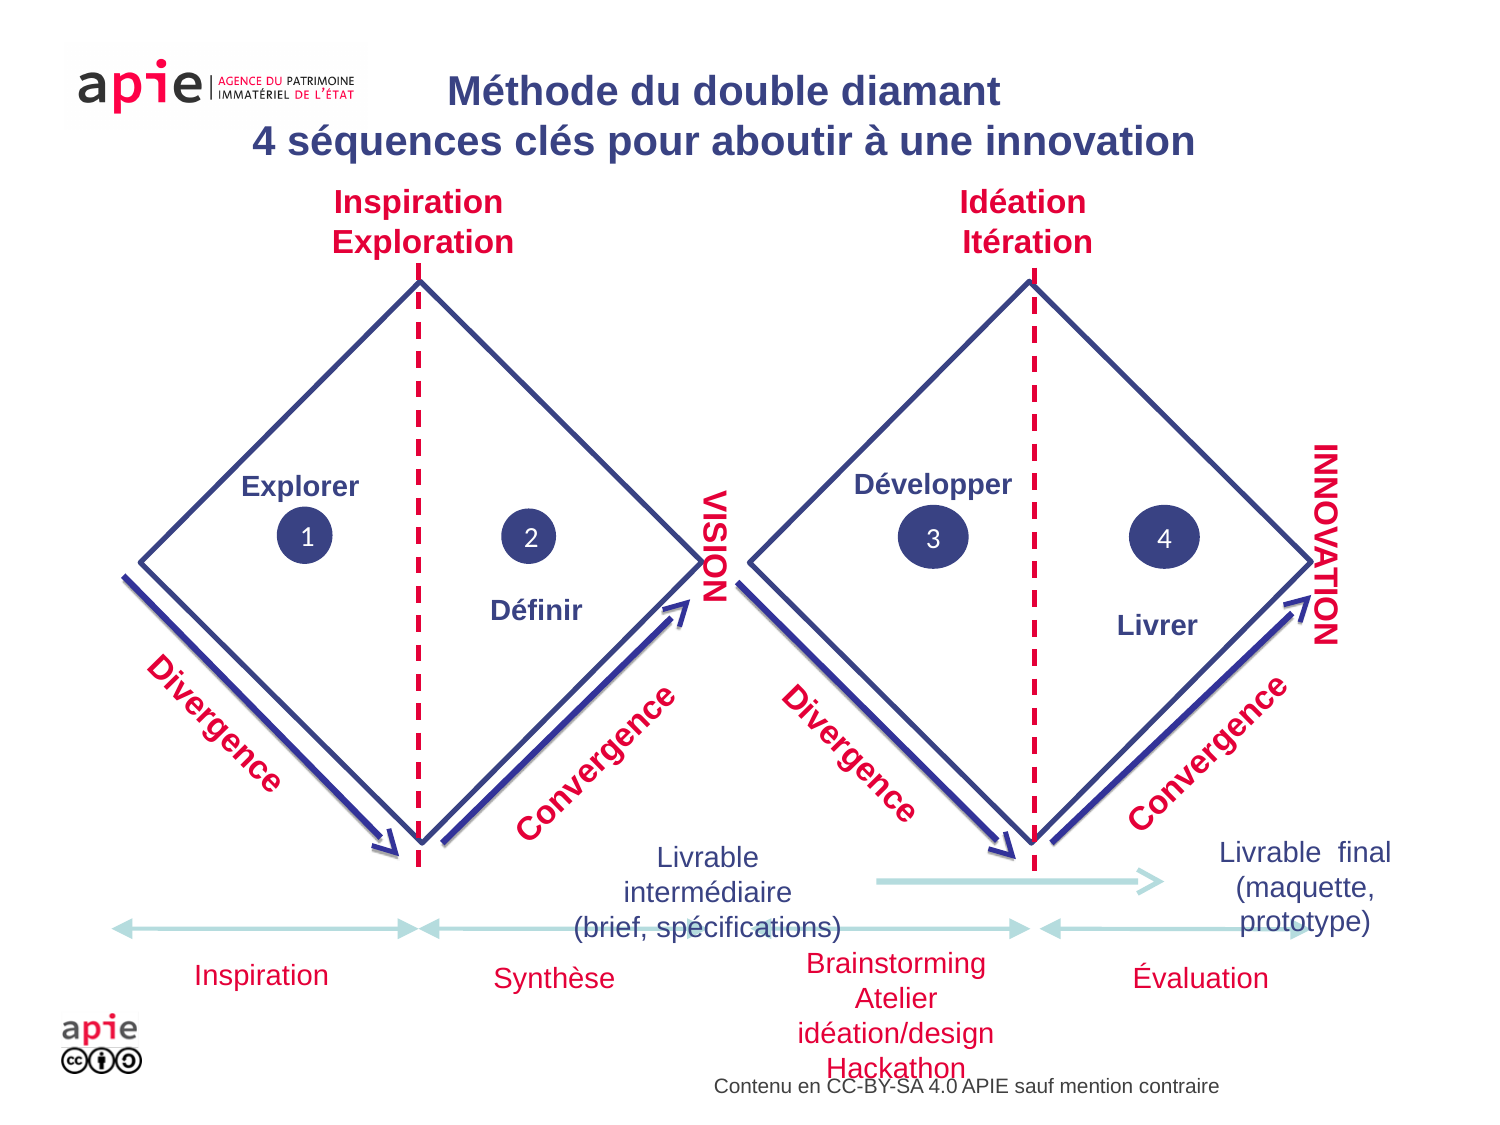

Méthode du double diamant
4 séquences clés pour aboutir à une innovation
Inspiration
 Exploration
Idéation
Itération
Développer
Explorer
3
4
1
2
INNOVATION
VISION
Définir
Livrer
Divergence
Convergence
Divergence
Convergence
Livrable final
(maquette, prototype)
Livrable intermédiaire
(brief, spécifications)
Brainstorming
Atelier idéation/design
Hackathon
Inspiration
Synthèse
Évaluation